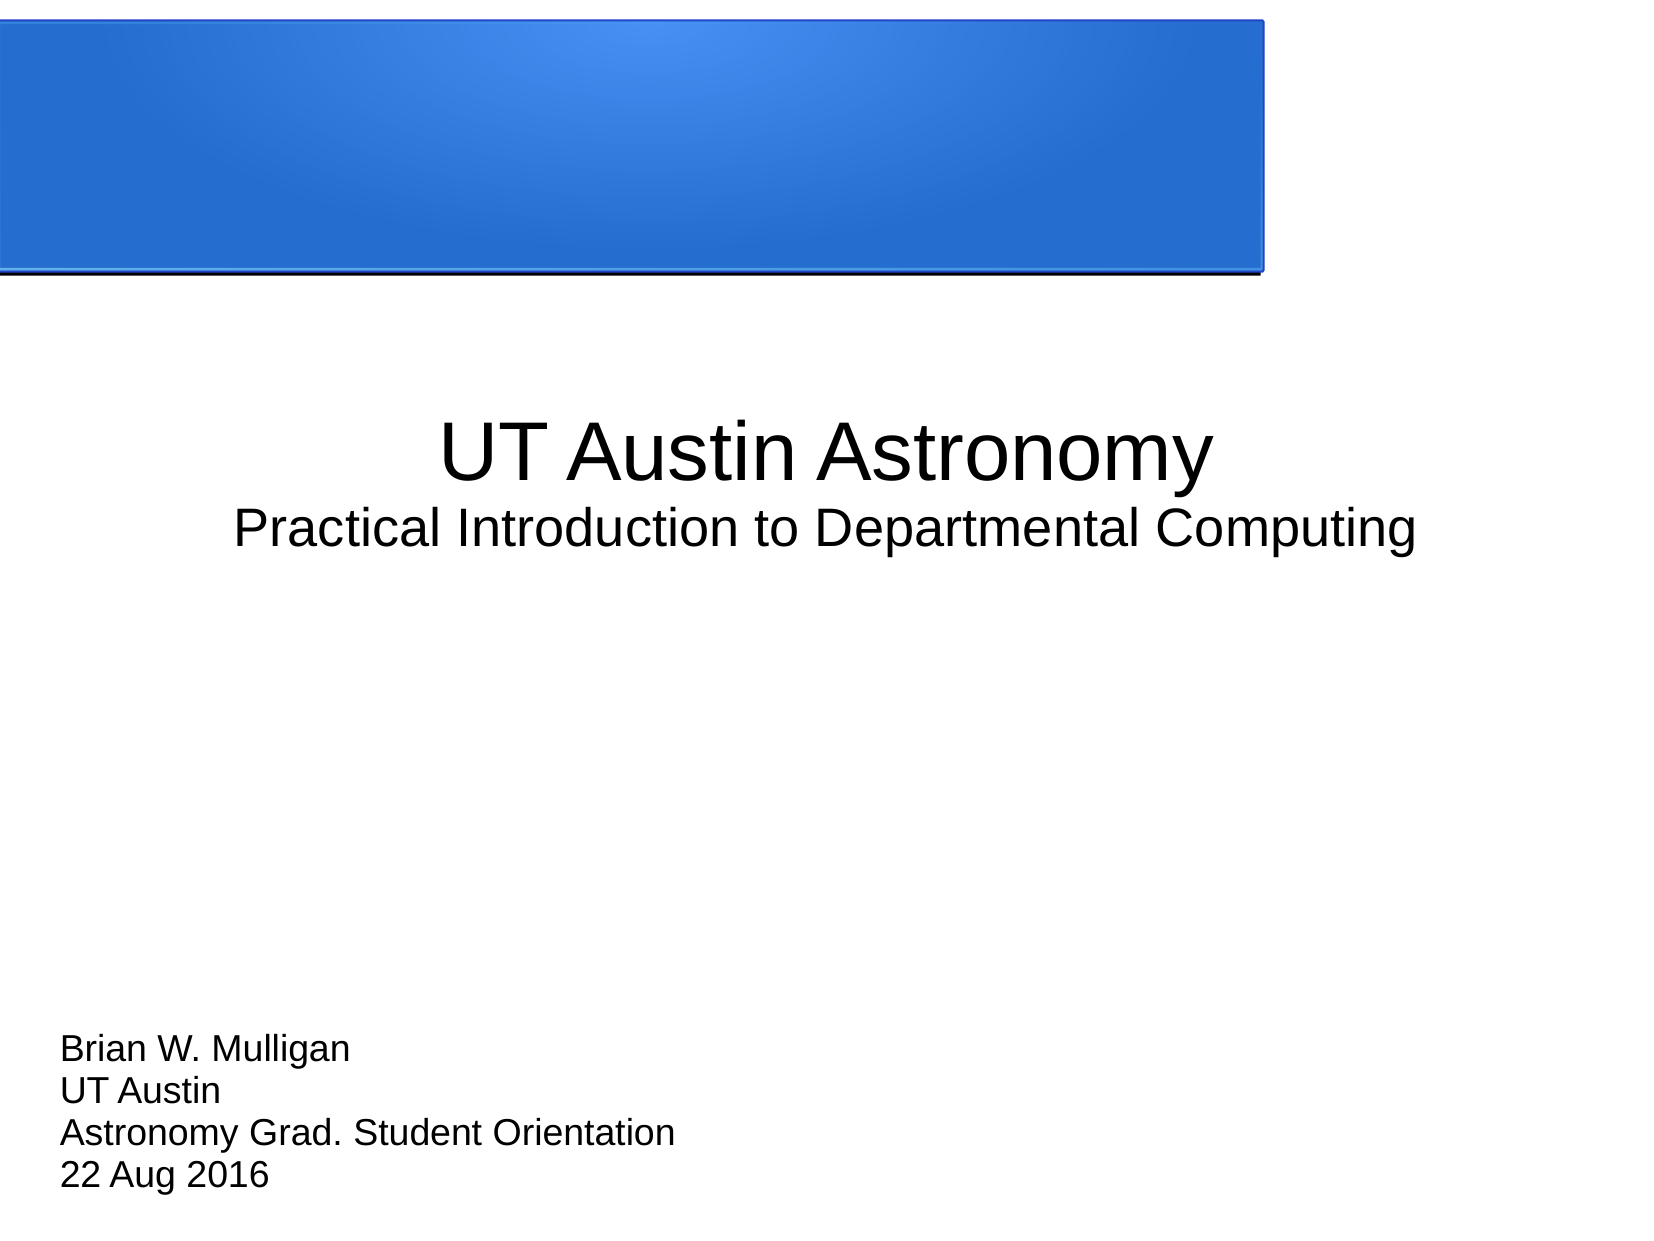

# UT Austin Astronomy
Practical Introduction to Departmental Computing
Brian W. Mulligan
UT Austin
Astronomy Grad. Student Orientation
22 Aug 2016